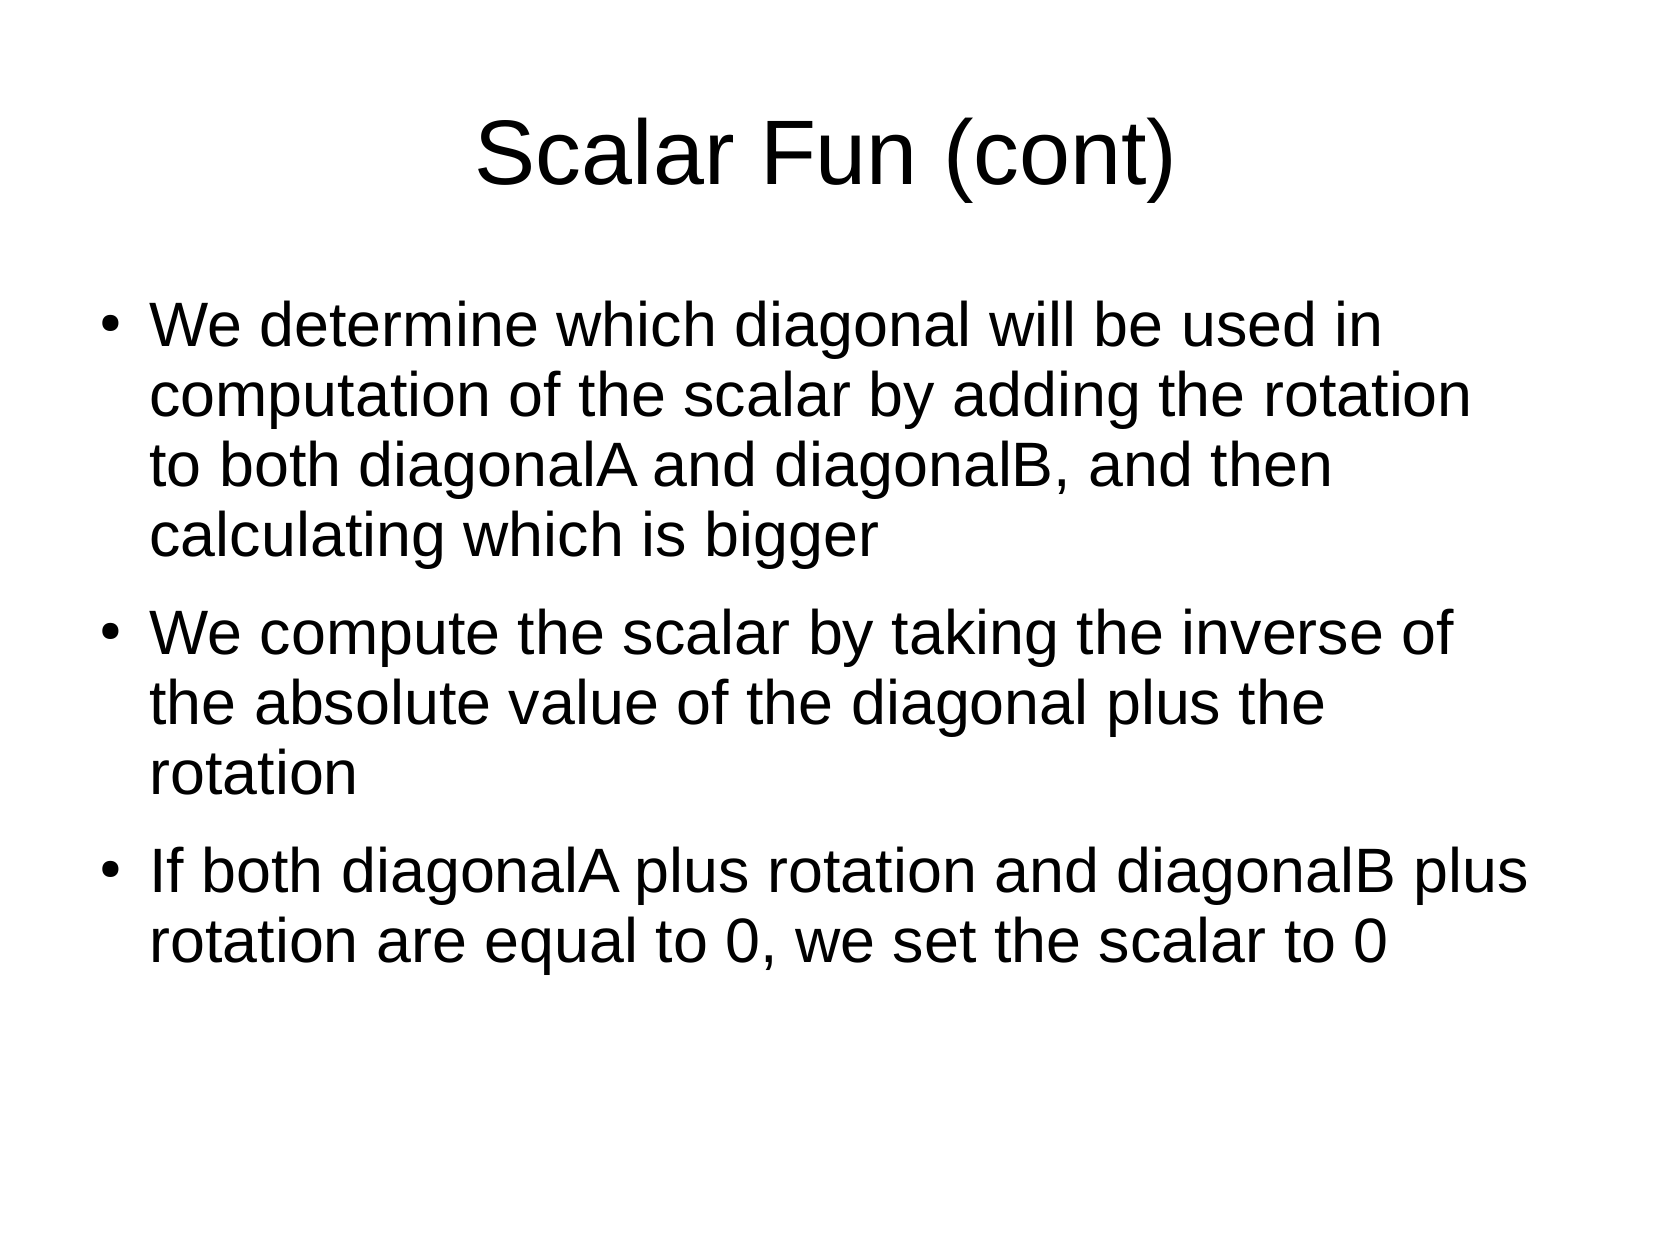

# Scalar Fun (cont)
We determine which diagonal will be used in computation of the scalar by adding the rotation to both diagonalA and diagonalB, and then calculating which is bigger
We compute the scalar by taking the inverse of the absolute value of the diagonal plus the rotation
If both diagonalA plus rotation and diagonalB plus rotation are equal to 0, we set the scalar to 0